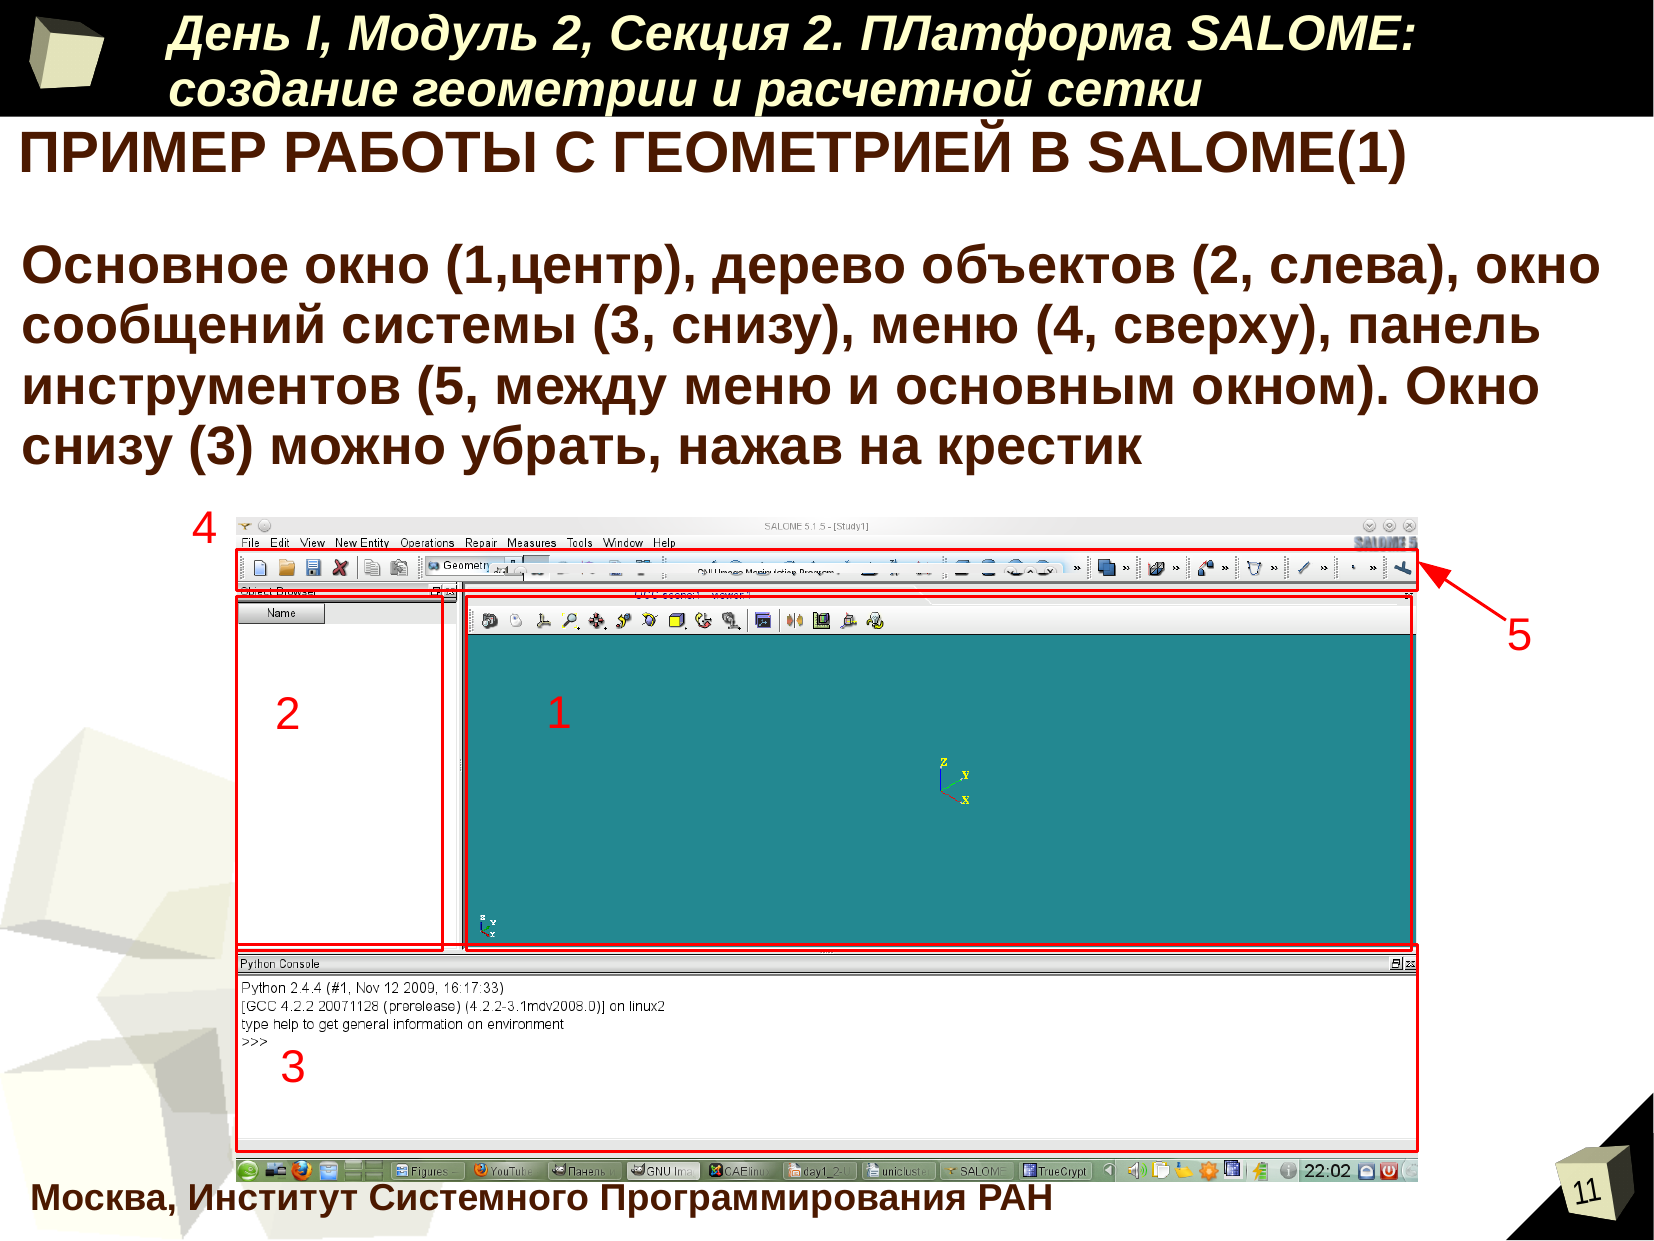

ПРИМЕР РАБОТЫ С ГЕОМЕТРИЕЙ В SALOME(1)
Основное окно (1,центр), дерево объектов (2, слева), окно сообщений системы (3, снизу), меню (4, сверху), панель инструментов (5, между меню и основным окном). Окно снизу (3) можно убрать, нажав на крестик
4
5
1
2
3